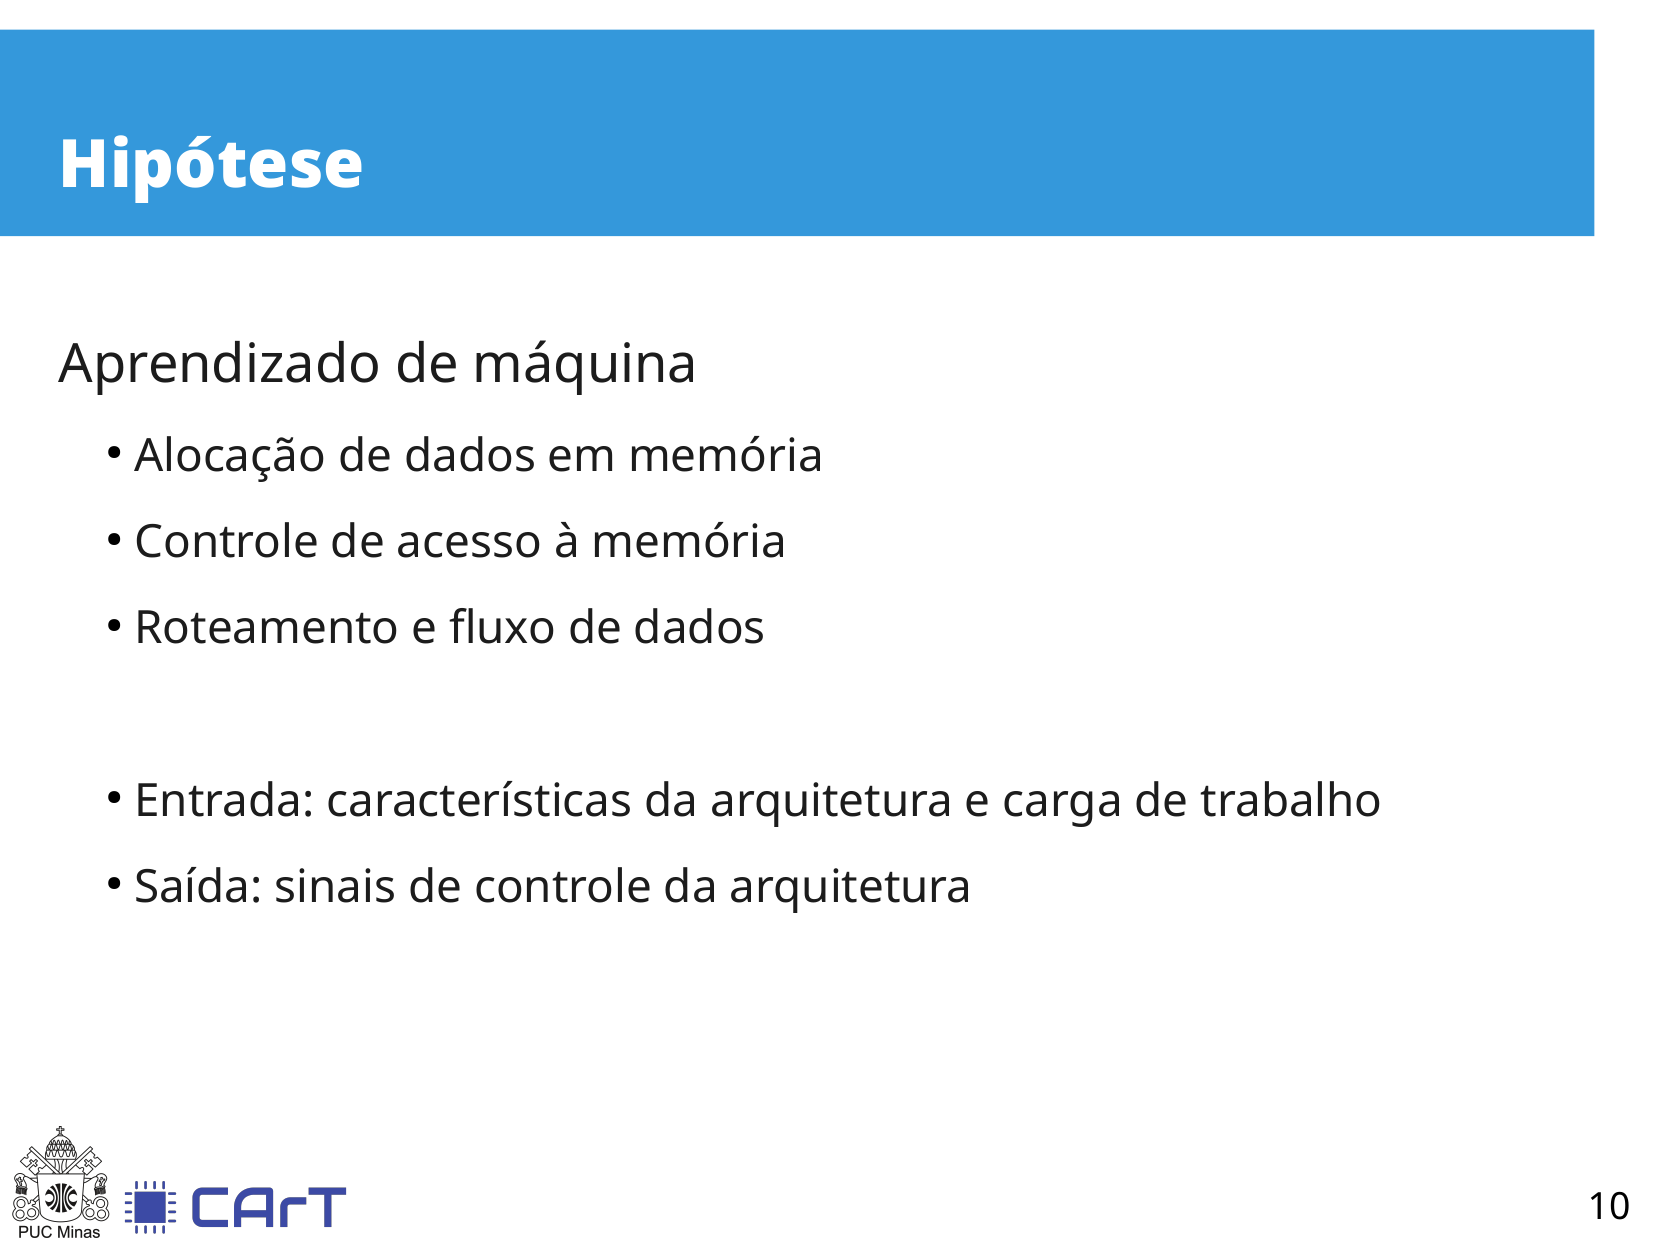

# Hipótese
Aprendizado de máquina
 Alocação de dados em memória
 Controle de acesso à memória
 Roteamento e fluxo de dados
 Entrada: características da arquitetura e carga de trabalho
 Saída: sinais de controle da arquitetura
10